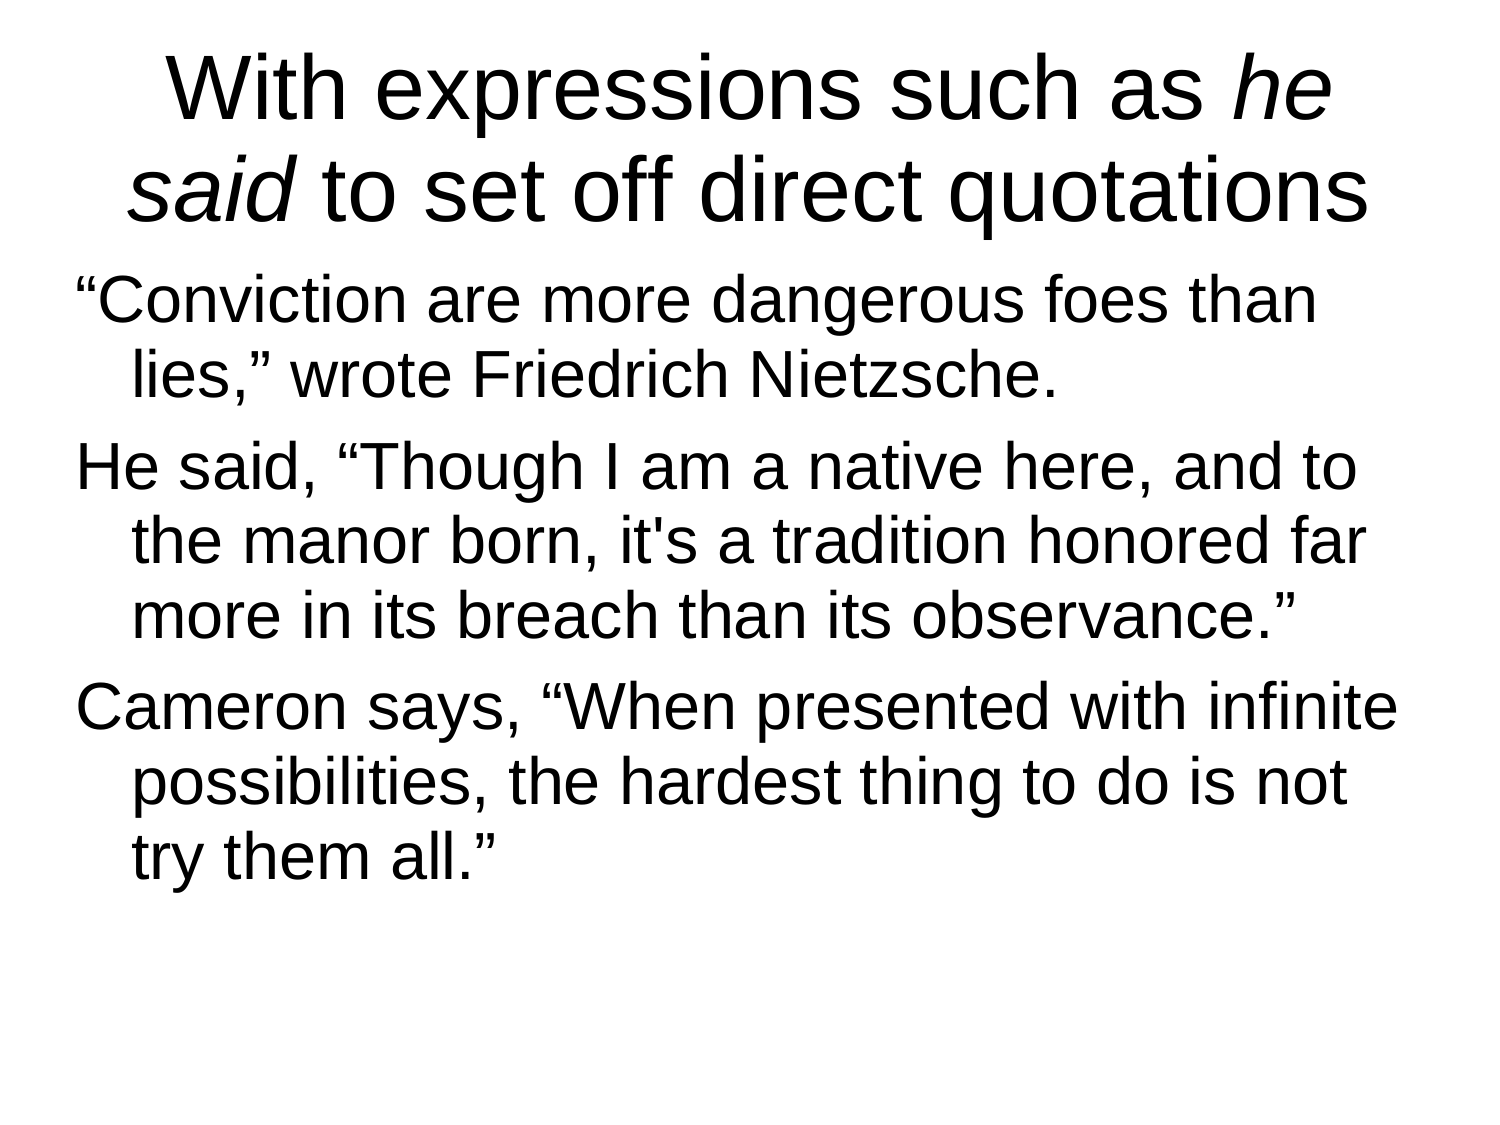

# With expressions such as he said to set off direct quotations
“Conviction are more dangerous foes than lies,” wrote Friedrich Nietzsche.
He said, “Though I am a native here, and to the manor born, it's a tradition honored far more in its breach than its observance.”
Cameron says, “When presented with infinite possibilities, the hardest thing to do is not try them all.”